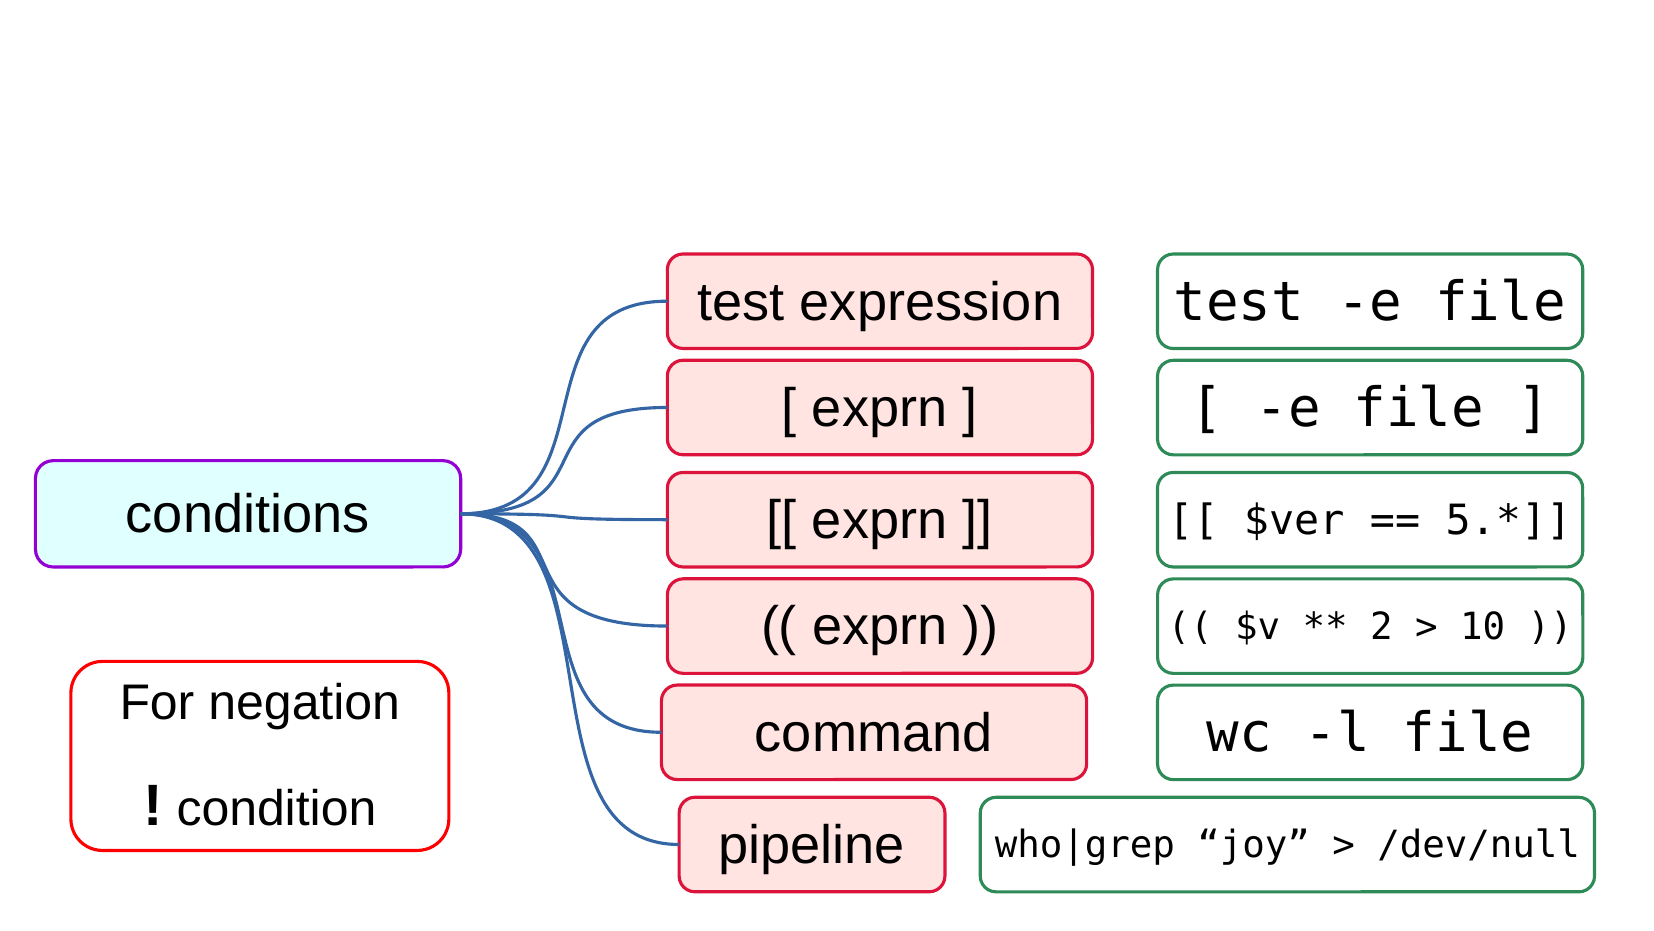

test expression
test -e file
[ exprn ]
[ -e file ]
conditions
[[ exprn ]]
[[ $ver == 5.*]]
(( exprn ))
(( $v ** 2 > 10 ))
For negation
! condition
command
wc -l file
pipeline
who|grep “joy” > /dev/null